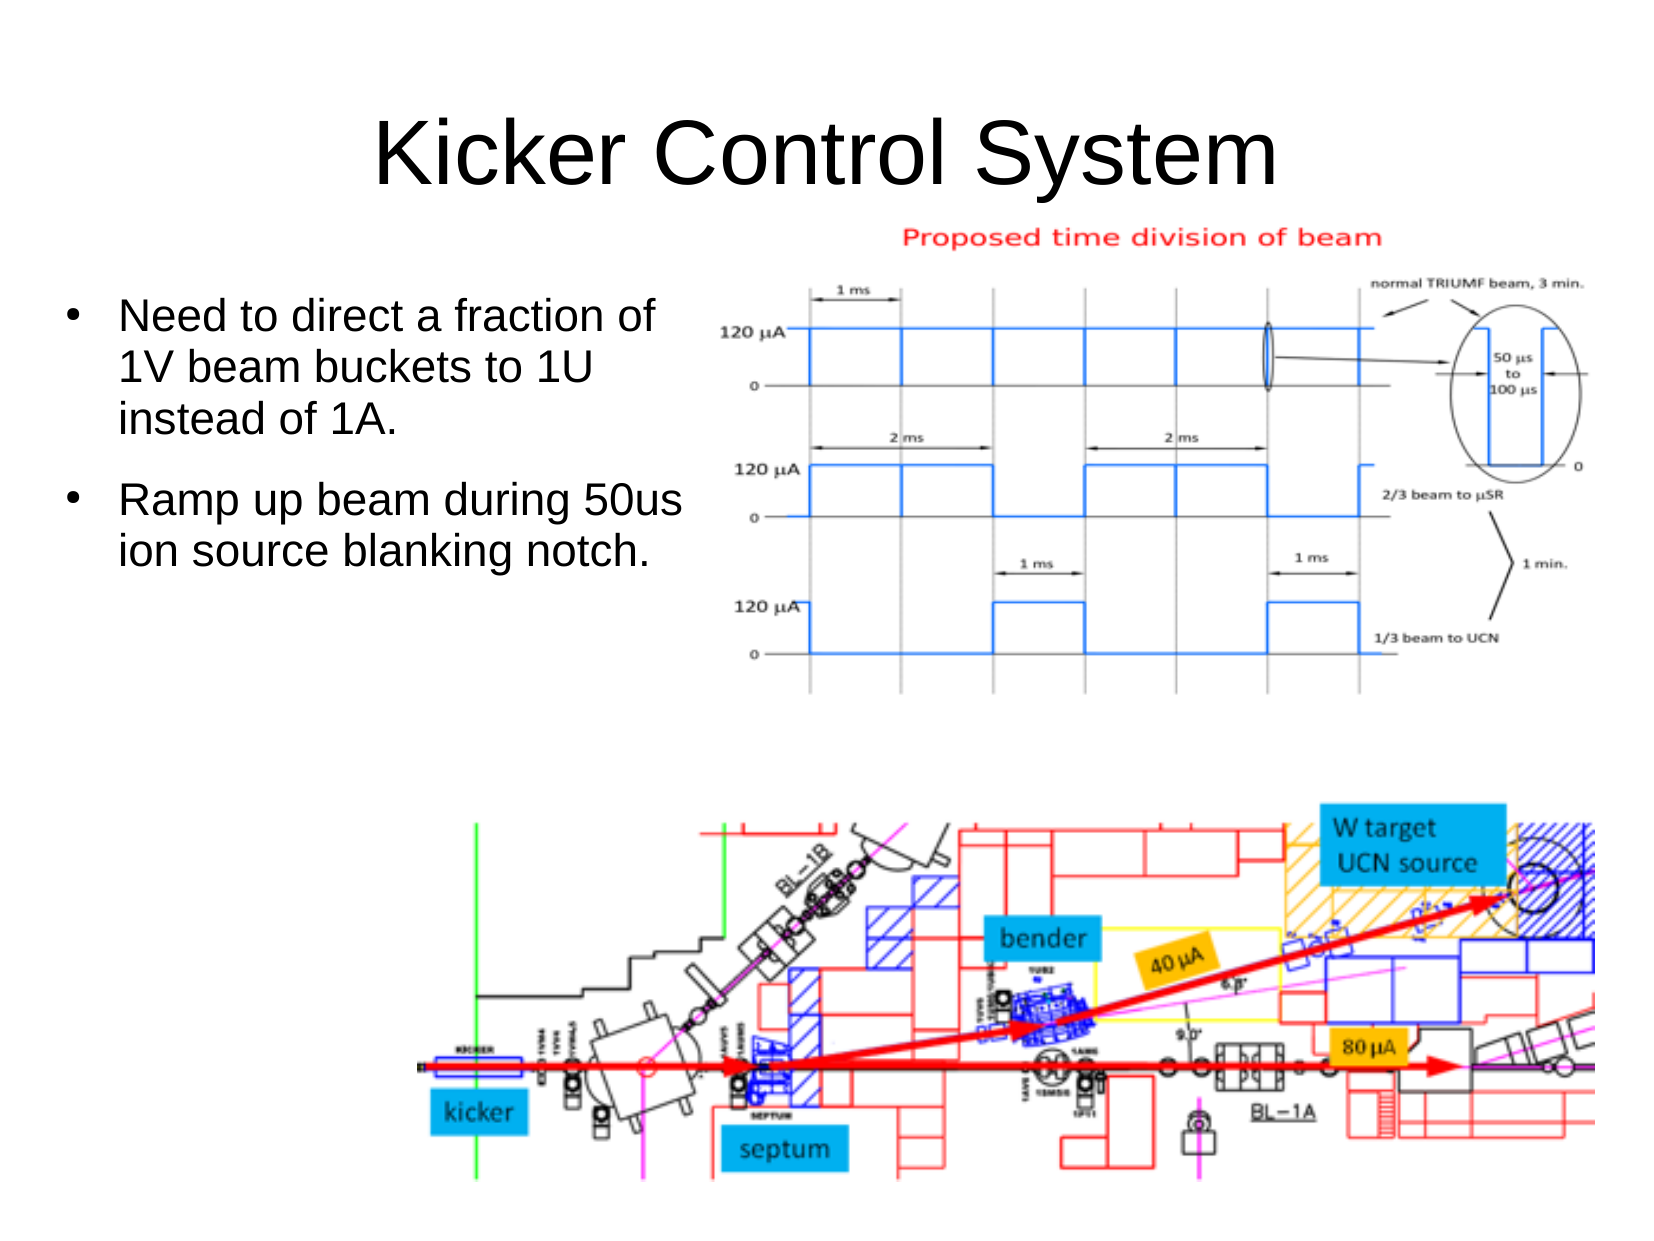

# Kicker Control System
Need to direct a fraction of 1V beam buckets to 1U instead of 1A.
Ramp up beam during 50us ion source blanking notch.